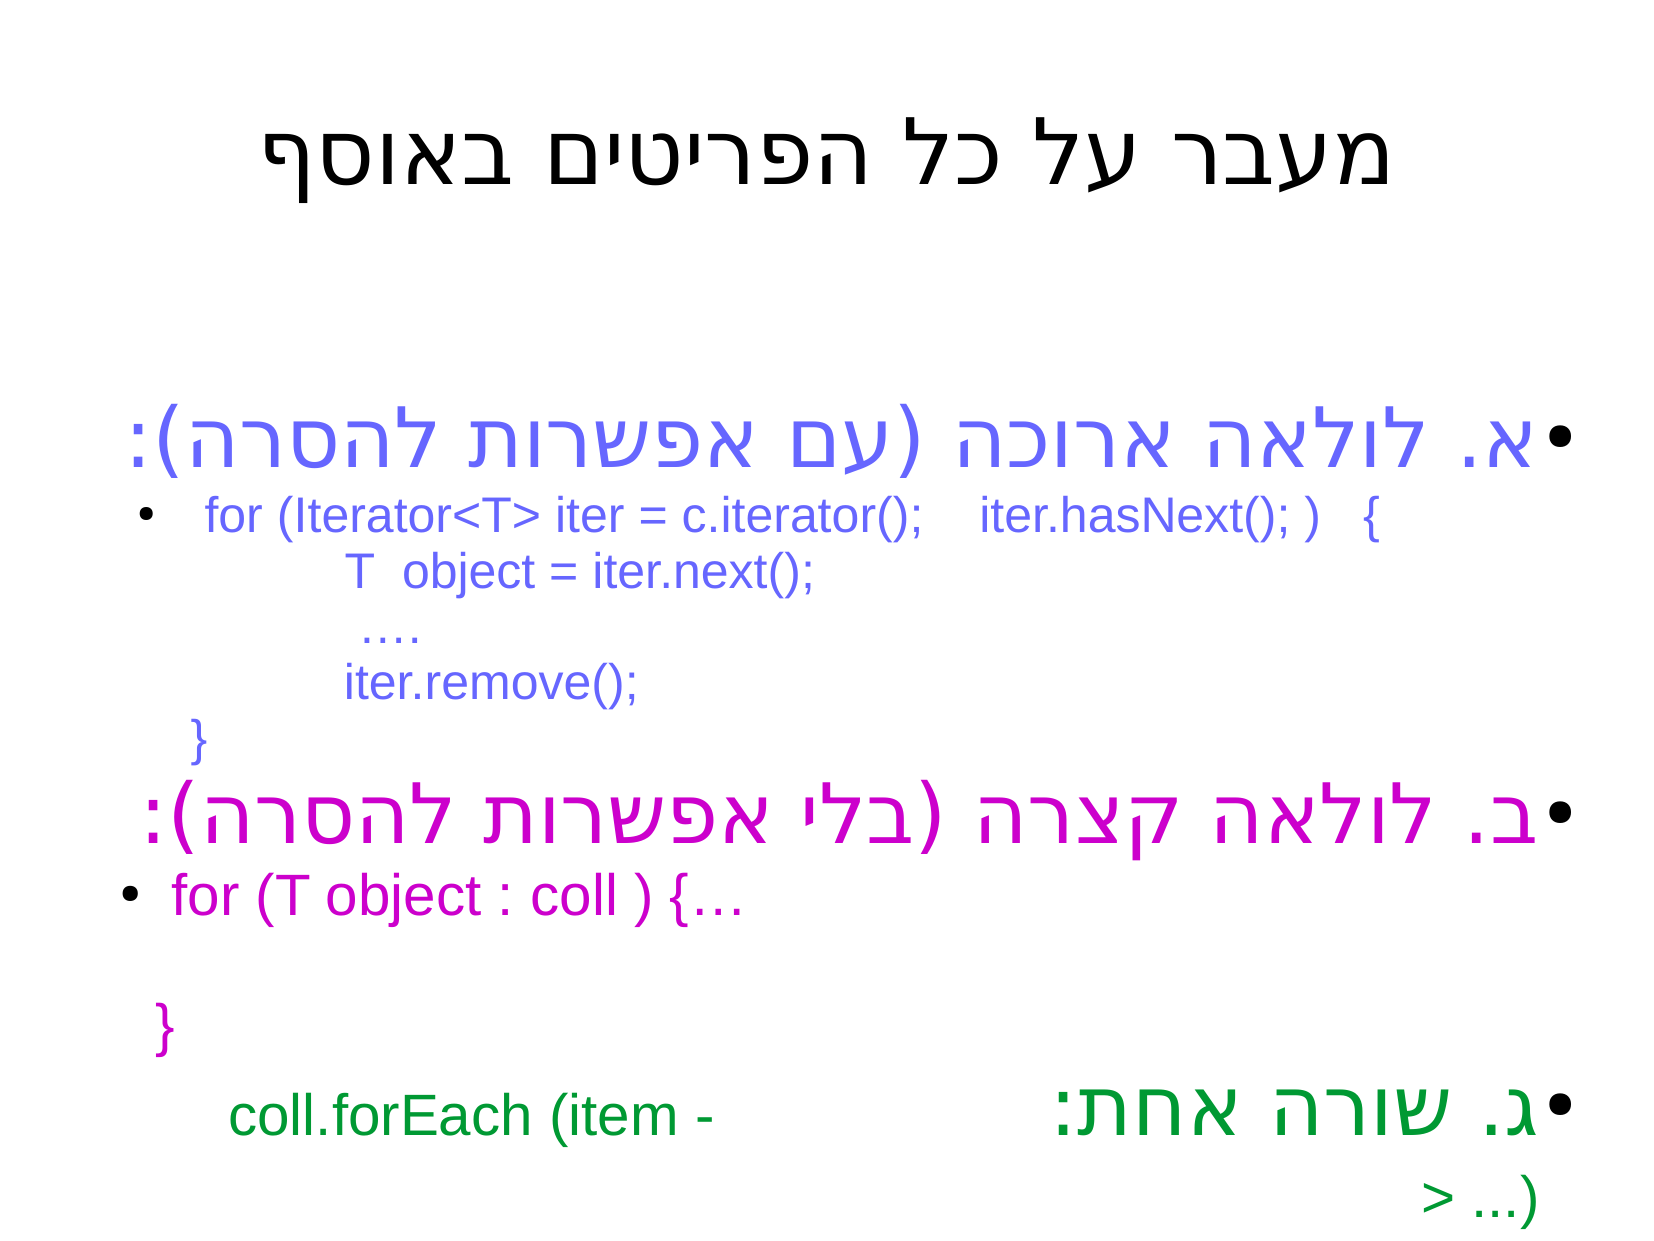

# מעבר על כל הפריטים באוסף
א. לולאה ארוכה (עם אפשרות להסרה):
 for (Iterator<T> iter = c.iterator(); iter.hasNext(); ) {
 T object = iter.next();
 ….
 iter.remove();
}
ב. לולאה קצרה (בלי אפשרות להסרה):
 for (T object : coll ) {…
}
ג. שורה אחת: coll.forEach (item -> ...)